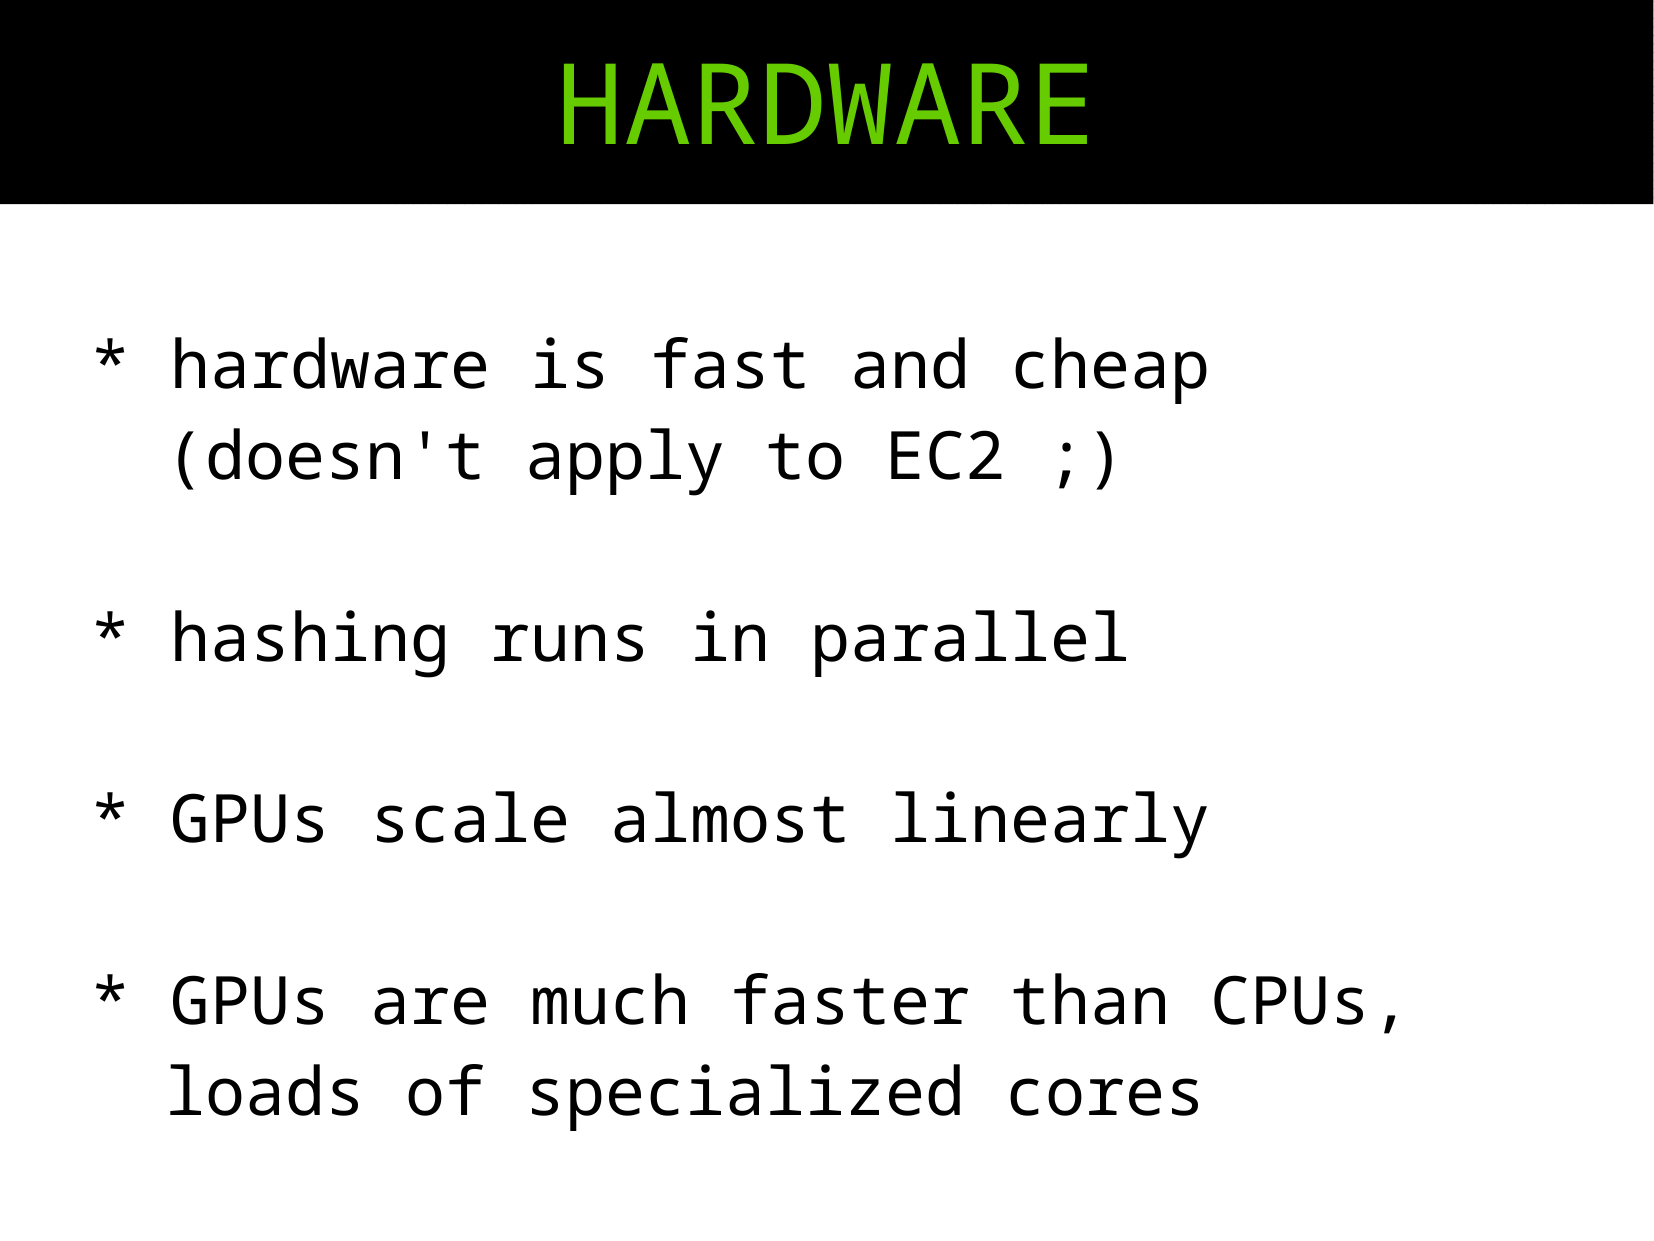

# HARDWARE
* hardware is fast and cheap
	(doesn't apply to EC2 ;)
* hashing runs in parallel
* GPUs scale almost linearly
* GPUs are much faster than CPUs,
	loads of specialized cores